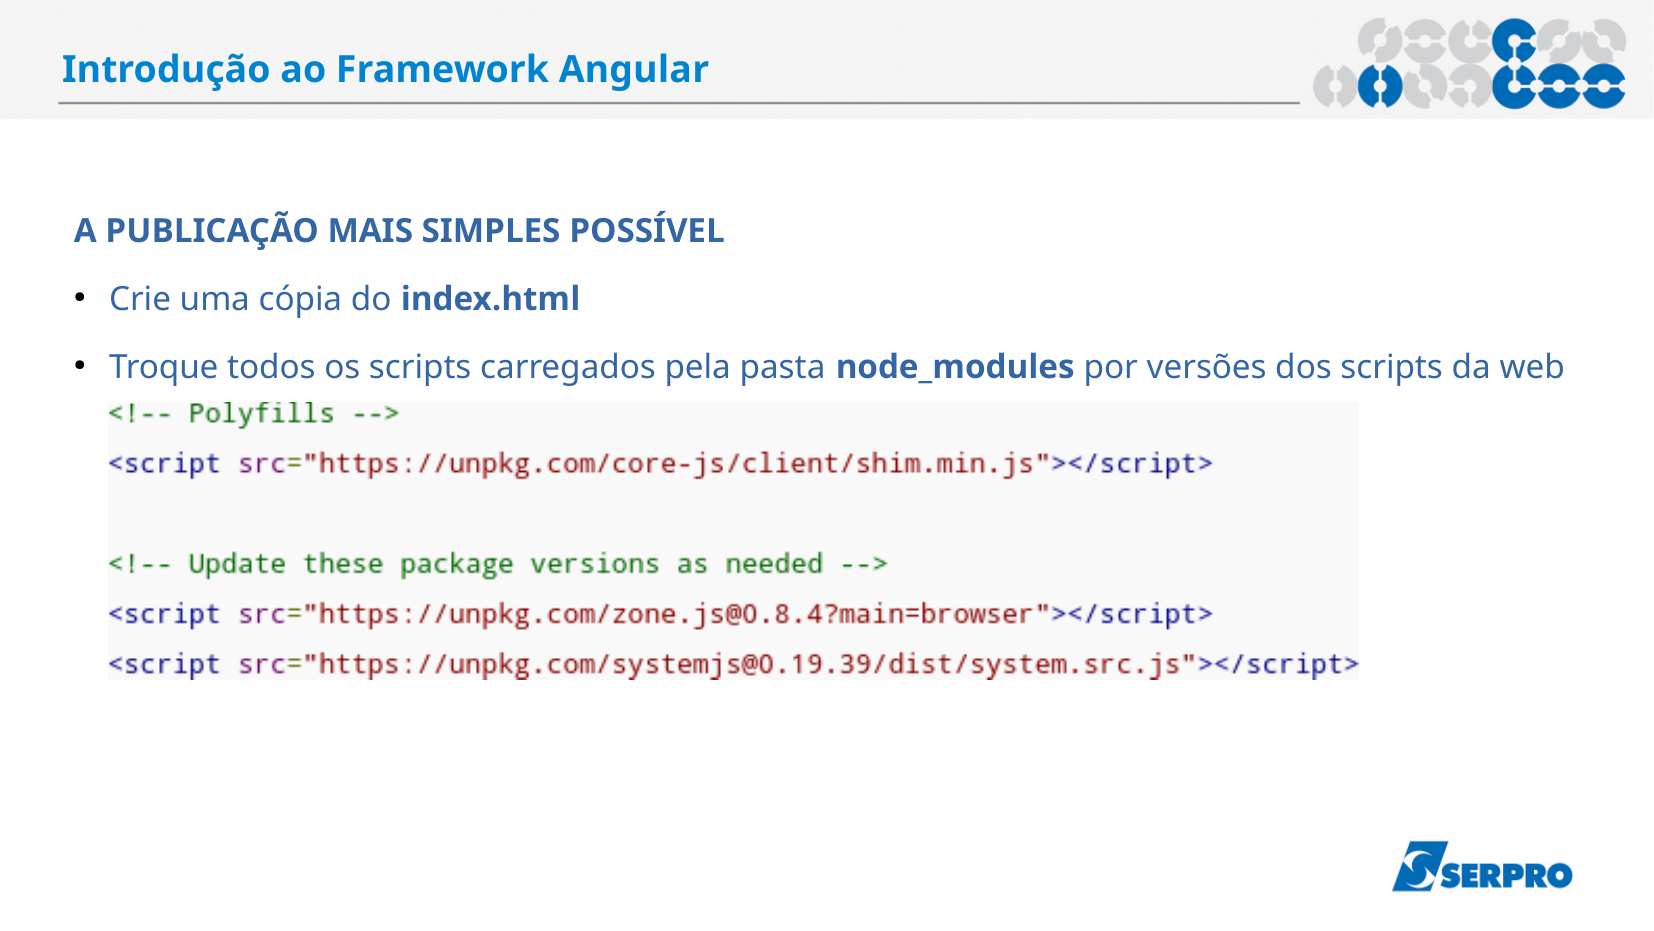

Introdução ao Framework Angular
A PUBLICAÇÃO MAIS SIMPLES POSSÍVEL
Crie uma cópia do index.html
Troque todos os scripts carregados pela pasta node_modules por versões dos scripts da web